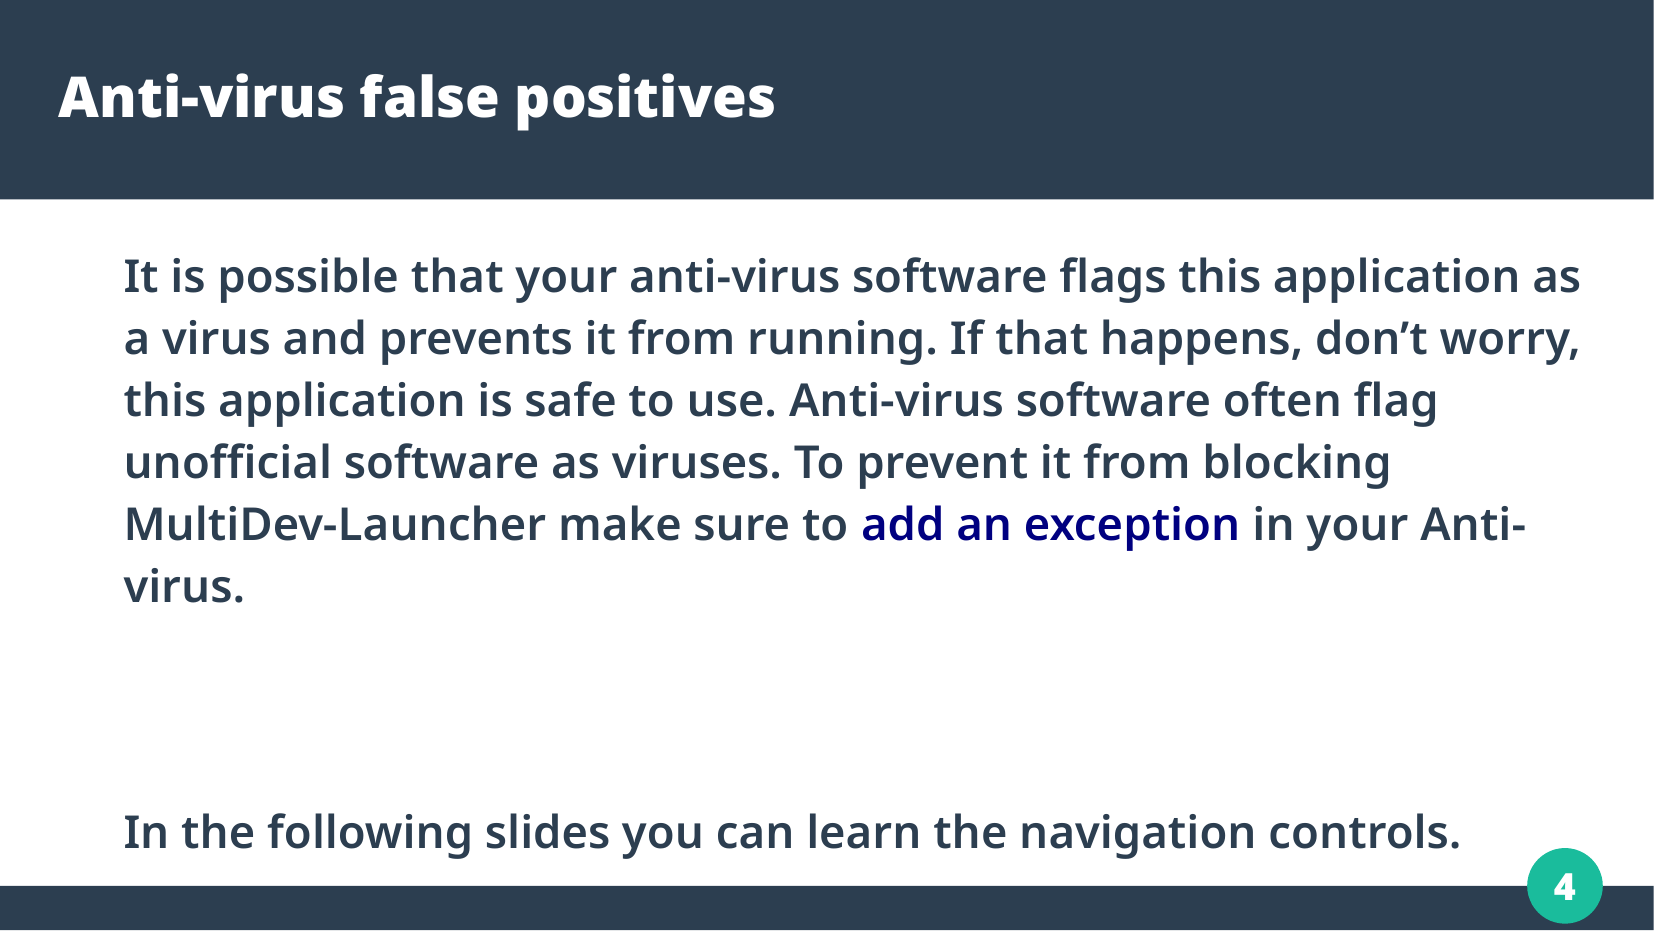

# Anti-virus false positives
It is possible that your anti-virus software flags this application as a virus and prevents it from running. If that happens, don’t worry, this application is safe to use. Anti-virus software often flag unofficial software as viruses. To prevent it from blocking MultiDev-Launcher make sure to add an exception in your Anti-virus.
In the following slides you can learn the navigation controls.